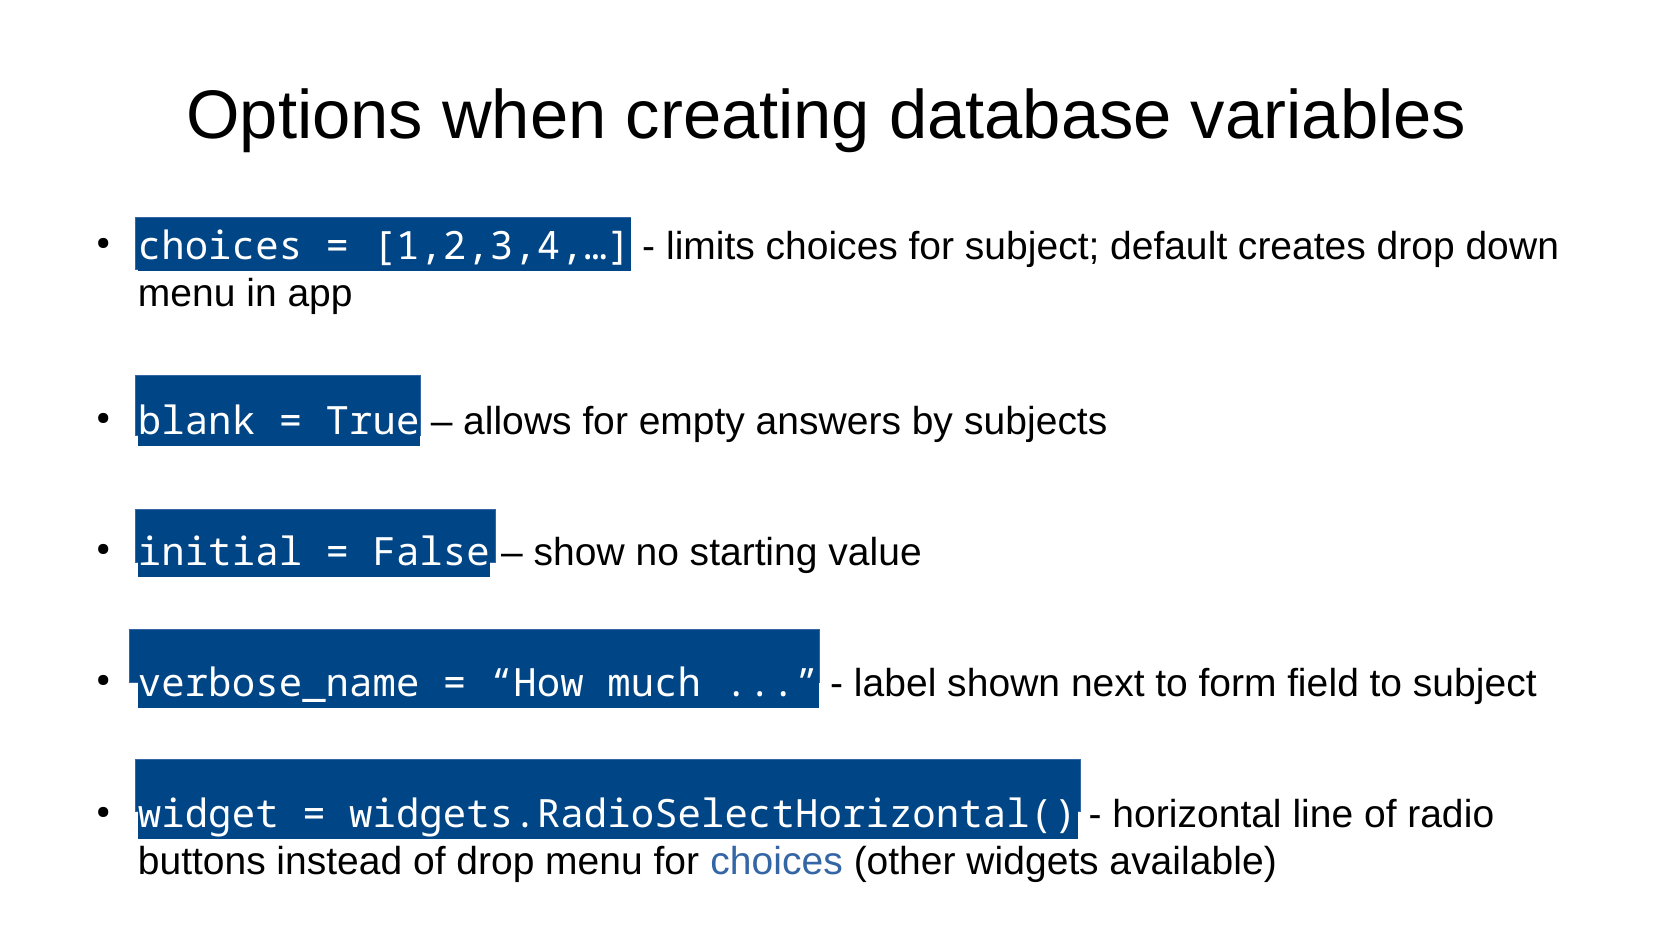

# Options when creating database variables
choices = [1,2,3,4,…] - limits choices for subject; default creates drop down menu in app
blank = True – allows for empty answers by subjects
initial = False – show no starting value
verbose_name = “How much ...” - label shown next to form field to subject
widget = widgets.RadioSelectHorizontal() - horizontal line of radio buttons instead of drop menu for choices (other widgets available)